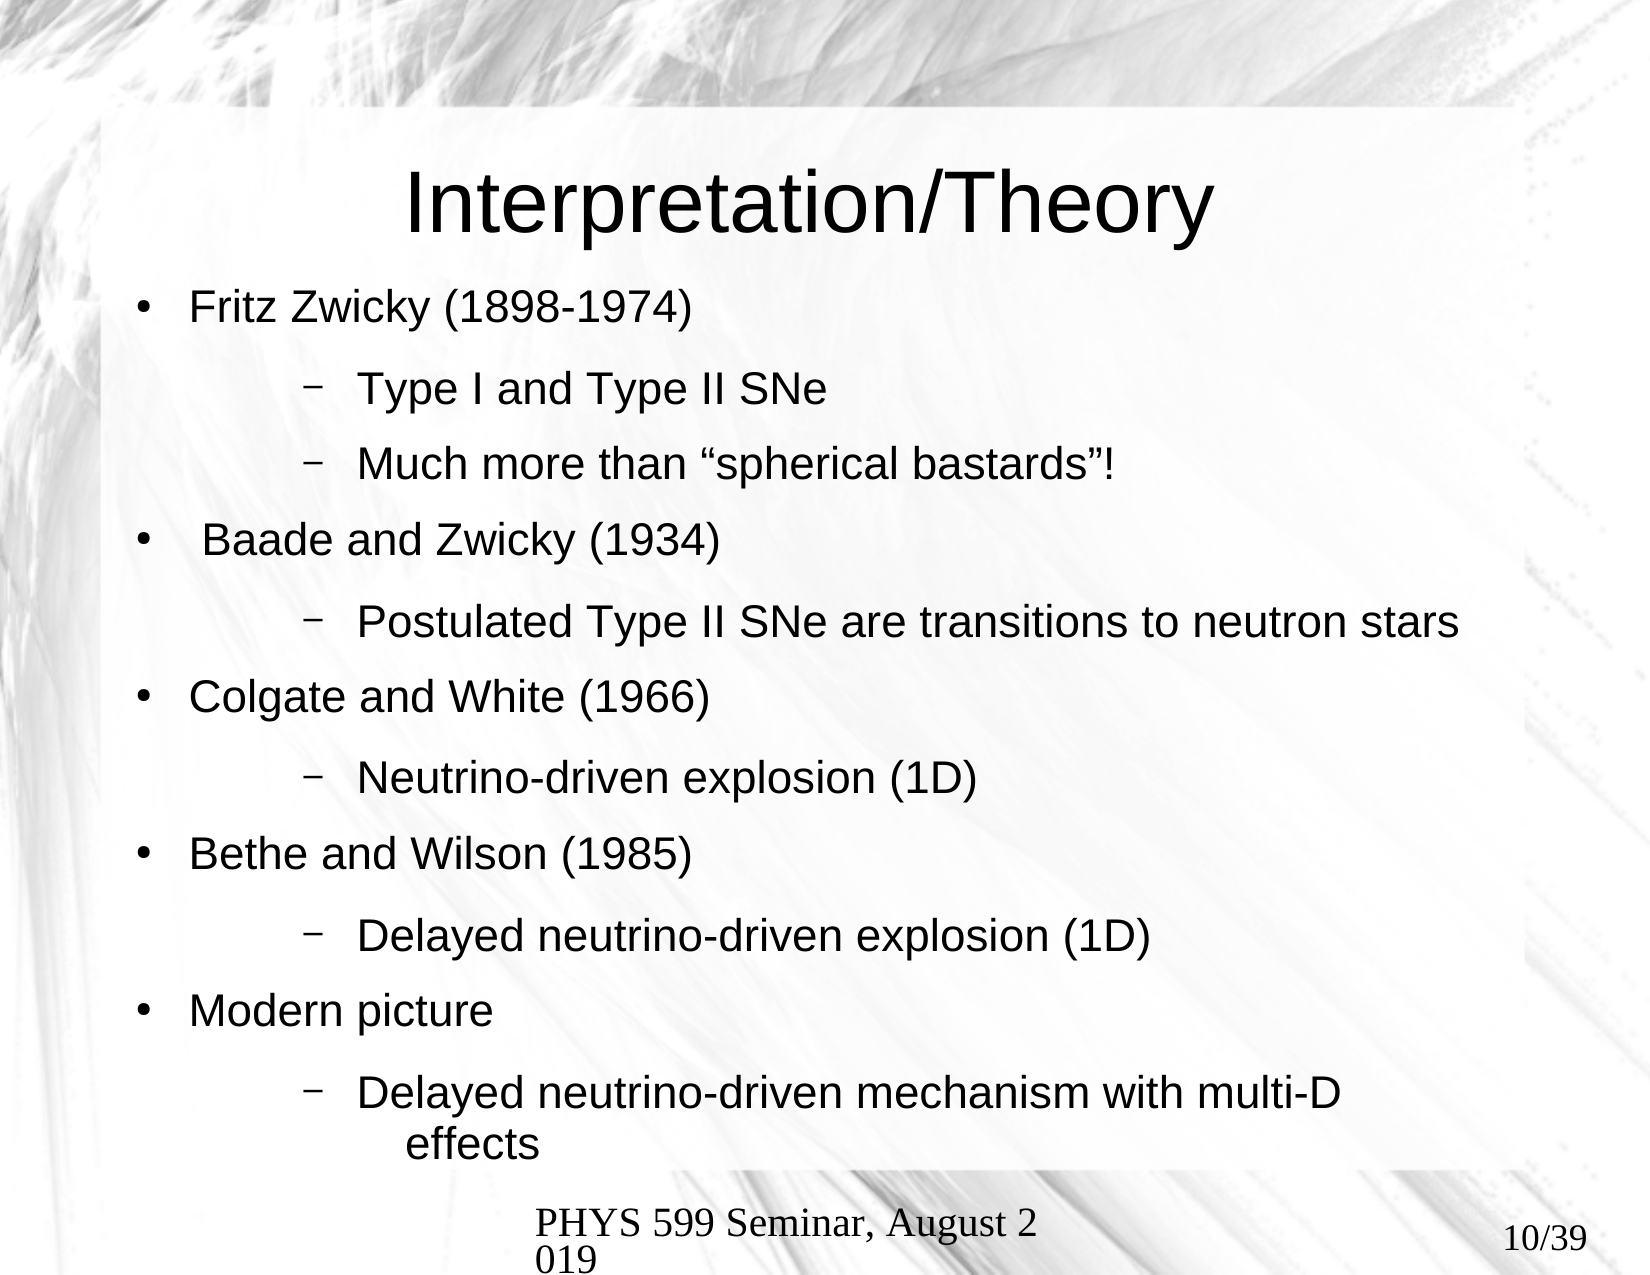

# Interpretation/Theory
Fritz Zwicky (1898-1974)
Type I and Type II SNe
Much more than “spherical bastards”!
 Baade and Zwicky (1934)
Postulated Type II SNe are transitions to neutron stars
Colgate and White (1966)
Neutrino-driven explosion (1D)
Bethe and Wilson (1985)
Delayed neutrino-driven explosion (1D)
Modern picture
Delayed neutrino-driven mechanism with multi-D effects
PHYS 599 Seminar, August 2019
10